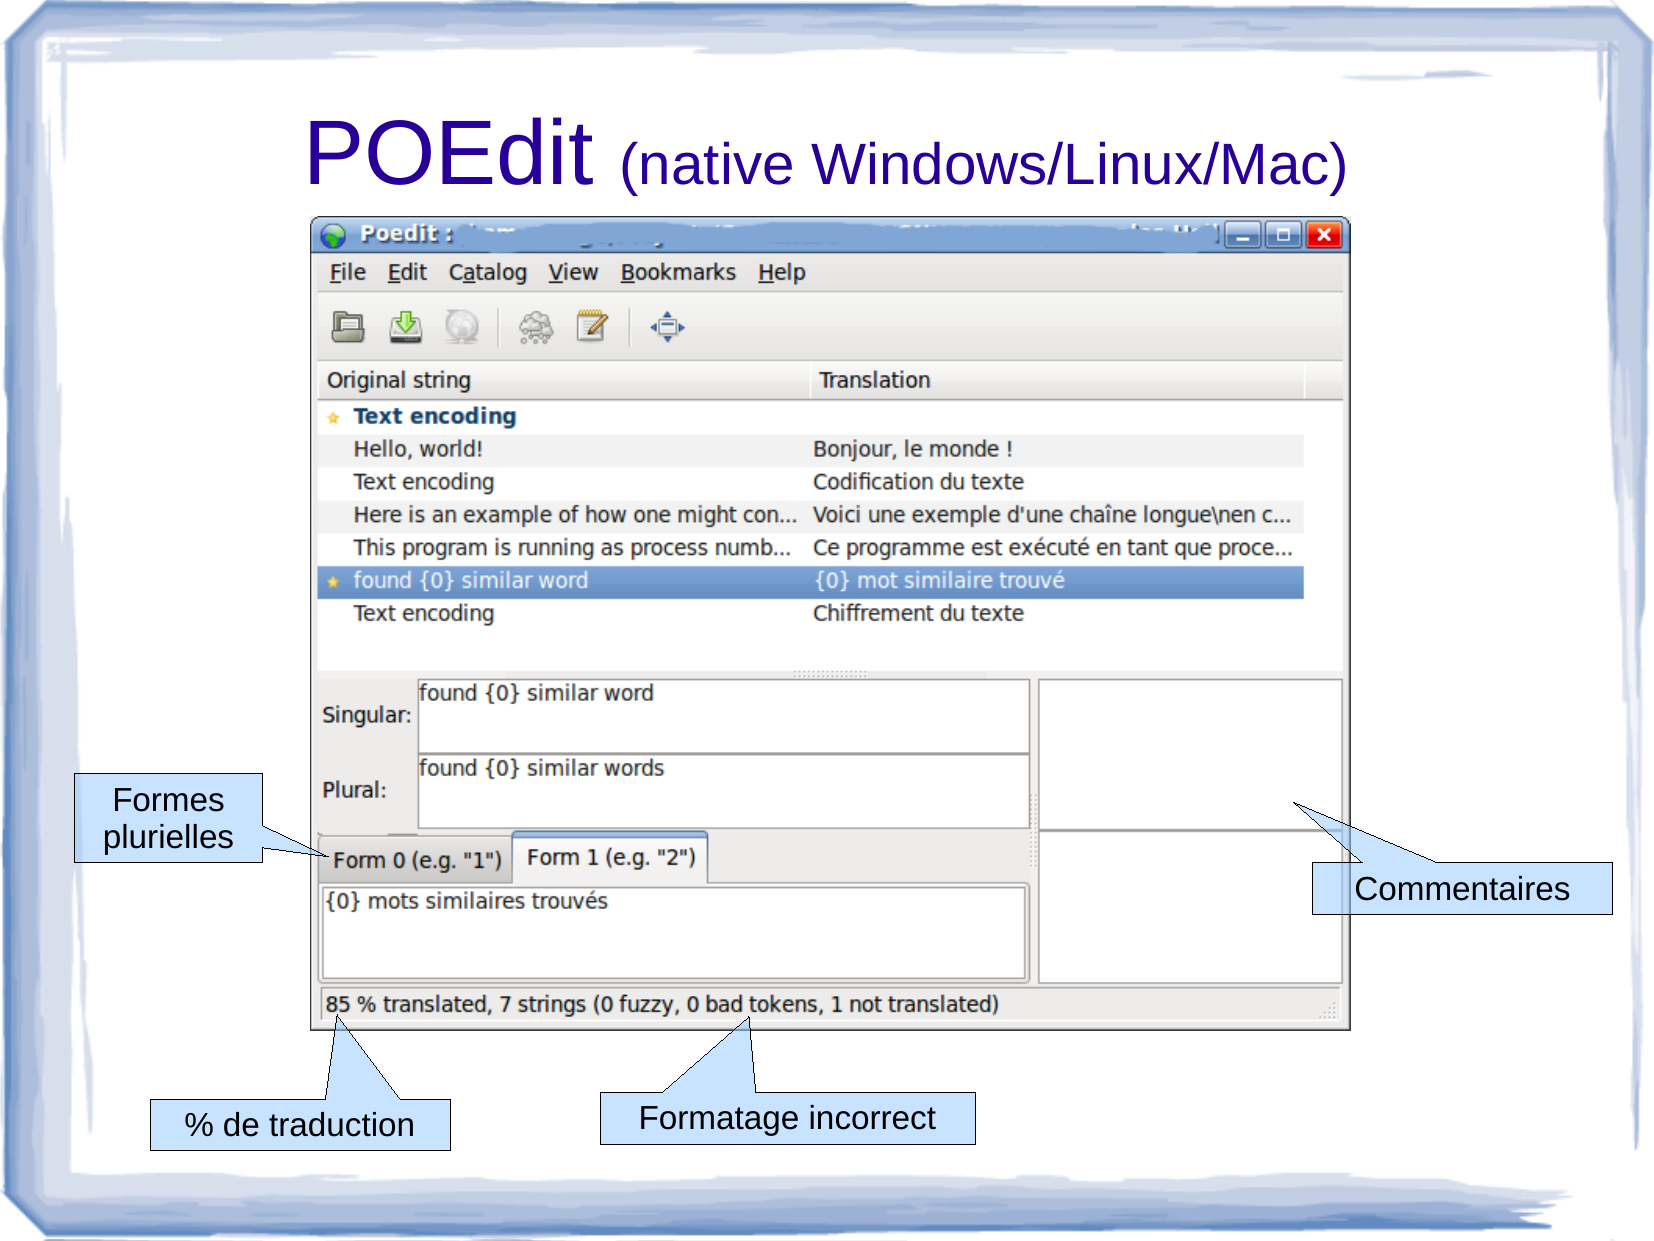

# POEdit (native Windows/Linux/Mac)
Formes
plurielles
Commentaires
Formatage incorrect
% de traduction